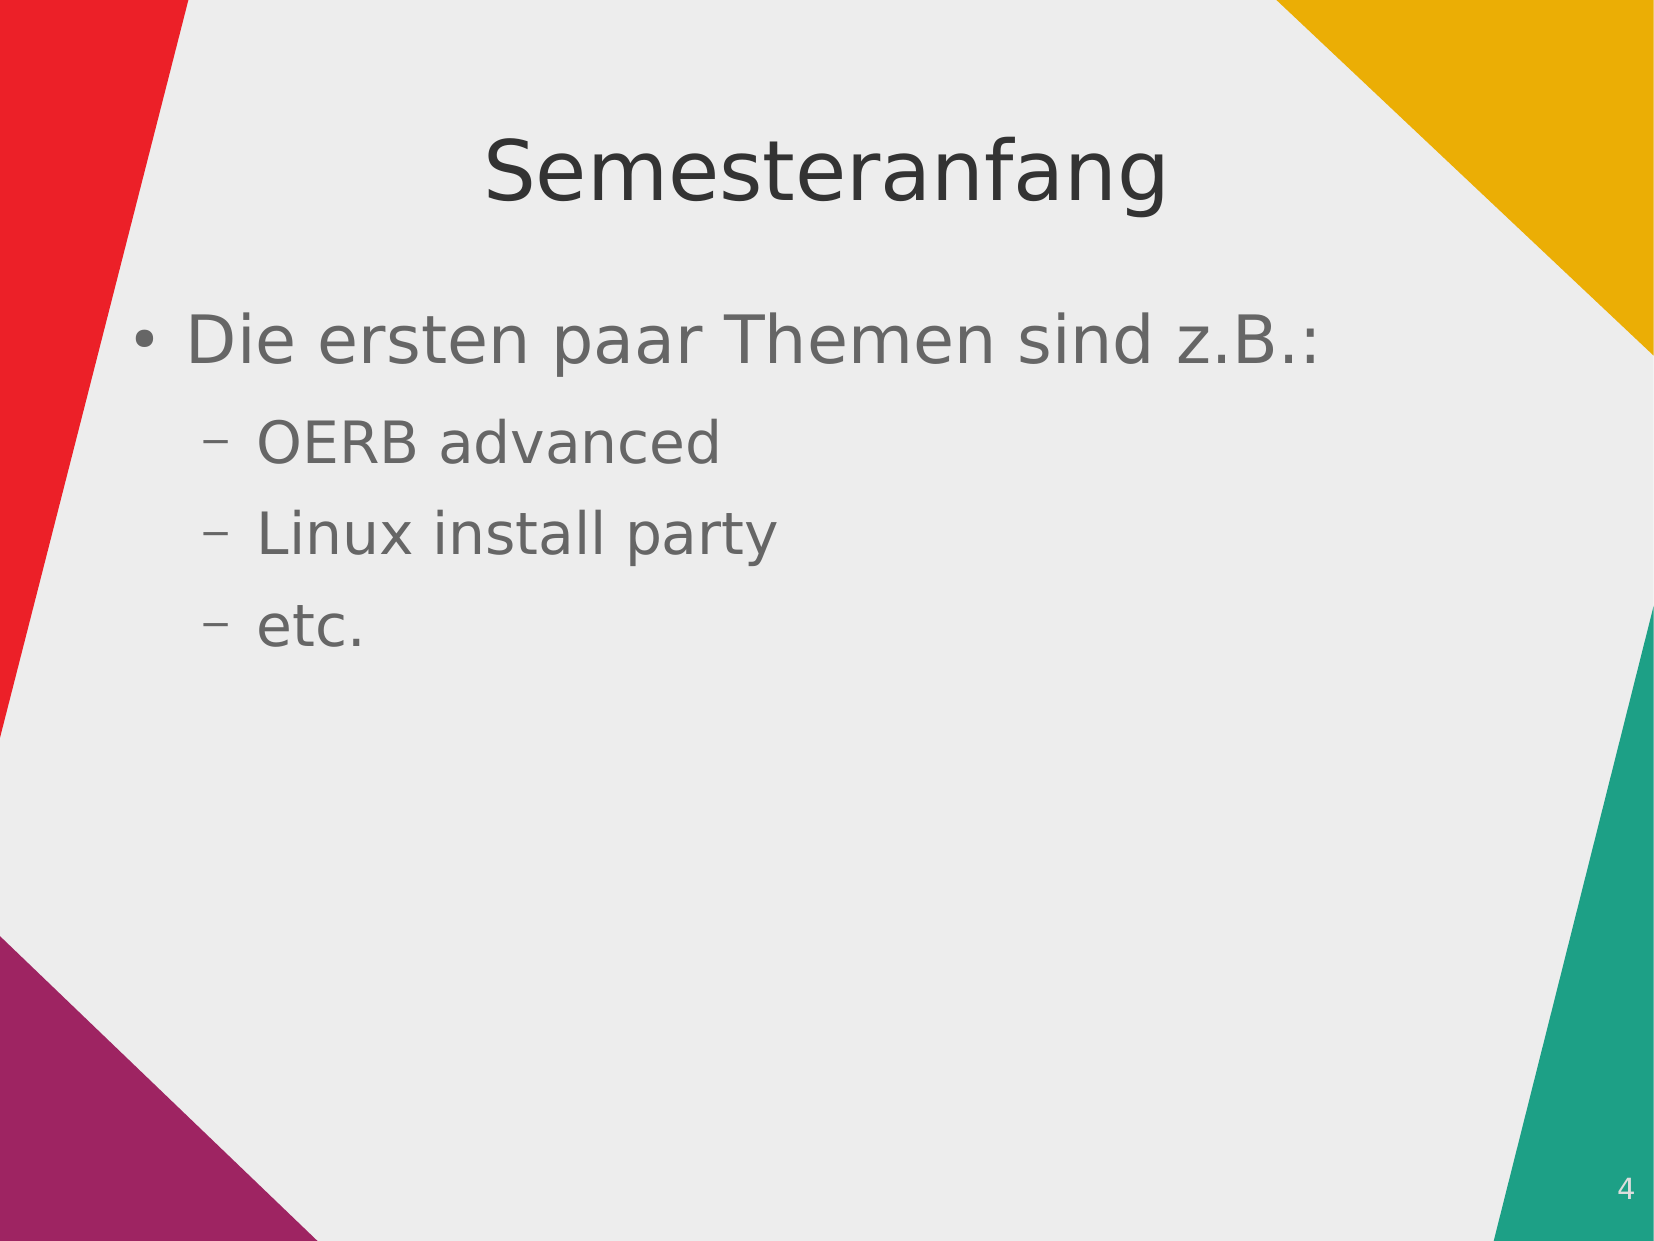

# Semesteranfang
Die ersten paar Themen sind z.B.:
OERB advanced
Linux install party
etc.
4